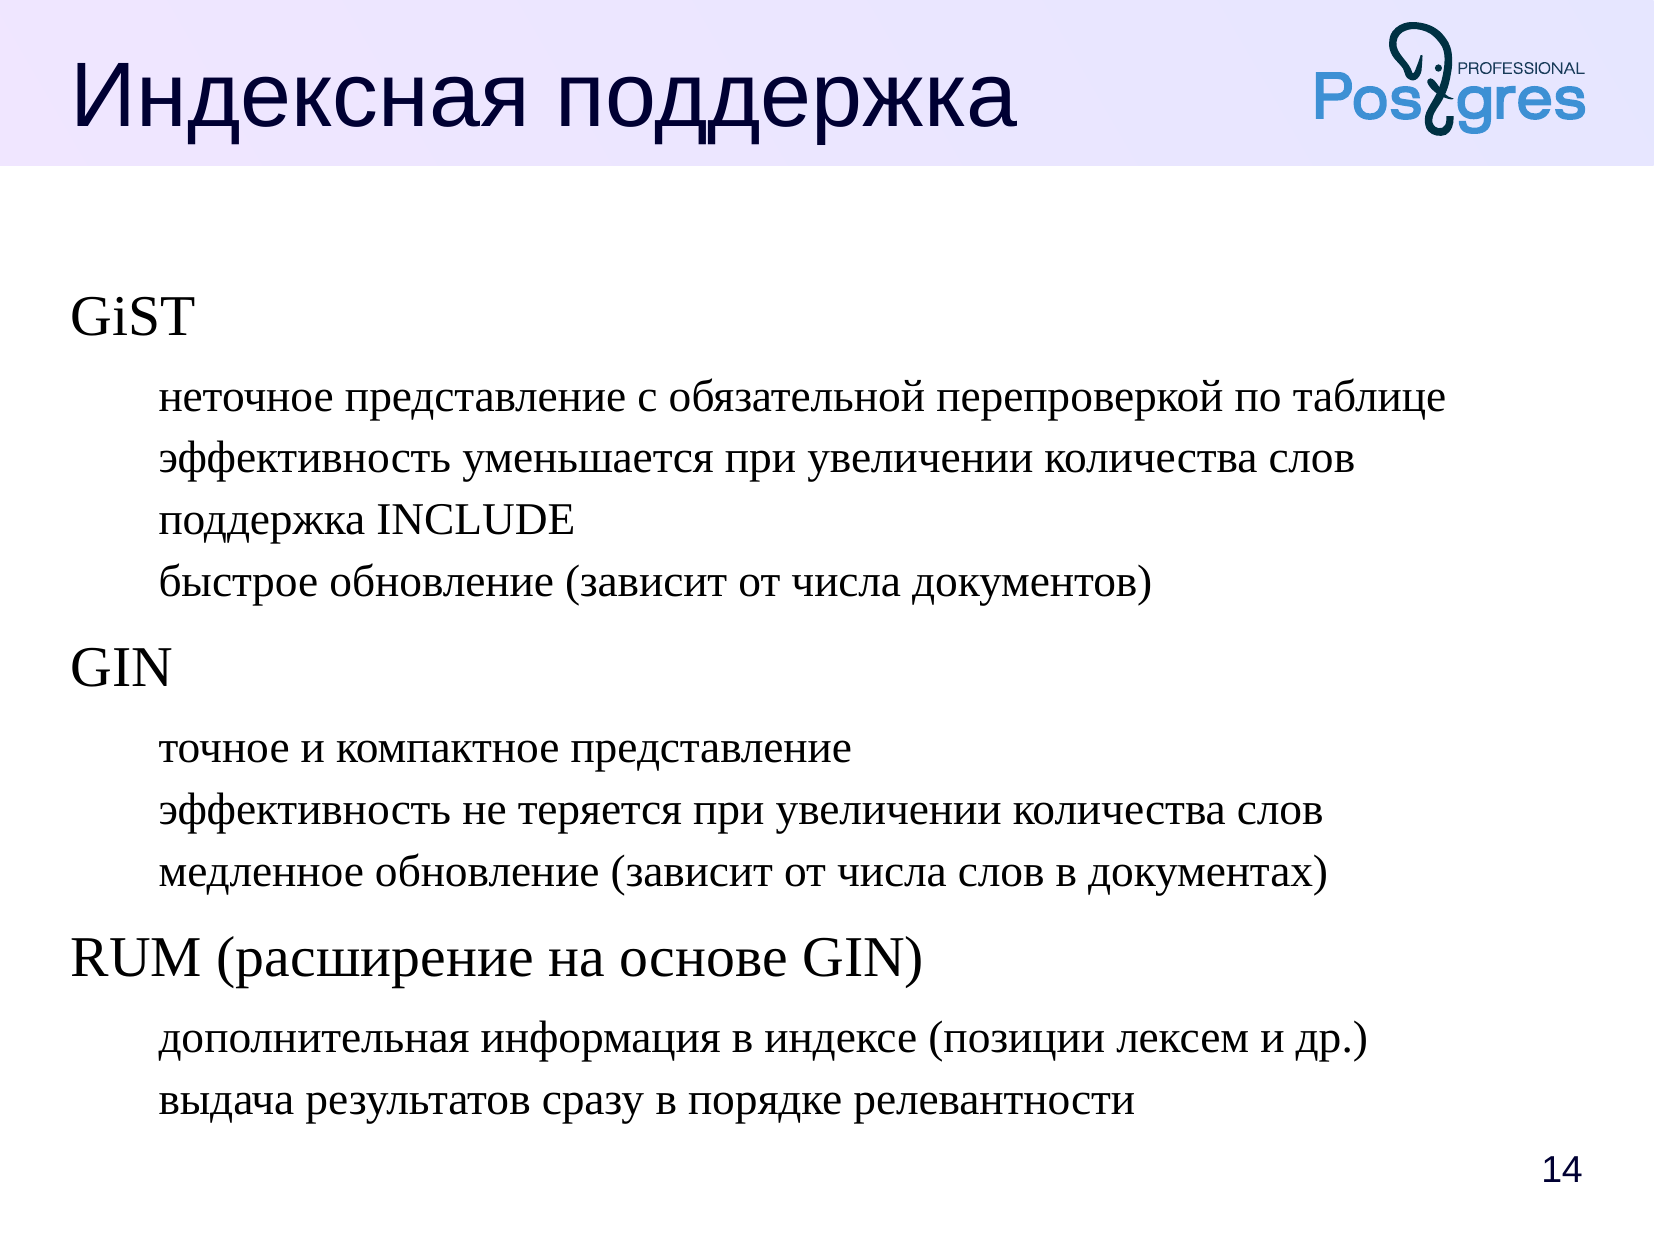

# Индексная поддержка
GiST
неточное представление с обязательной перепроверкой по таблице
эффективность уменьшается при увеличении количества слов
поддержка INCLUDE
быстрое обновление (зависит от числа документов)
GIN
точное и компактное представление
эффективность не теряется при увеличении количества слов
медленное обновление (зависит от числа слов в документах)
RUM (расширение на основе GIN)
дополнительная информация в индексе (позиции лексем и др.)
выдача результатов сразу в порядке релевантности